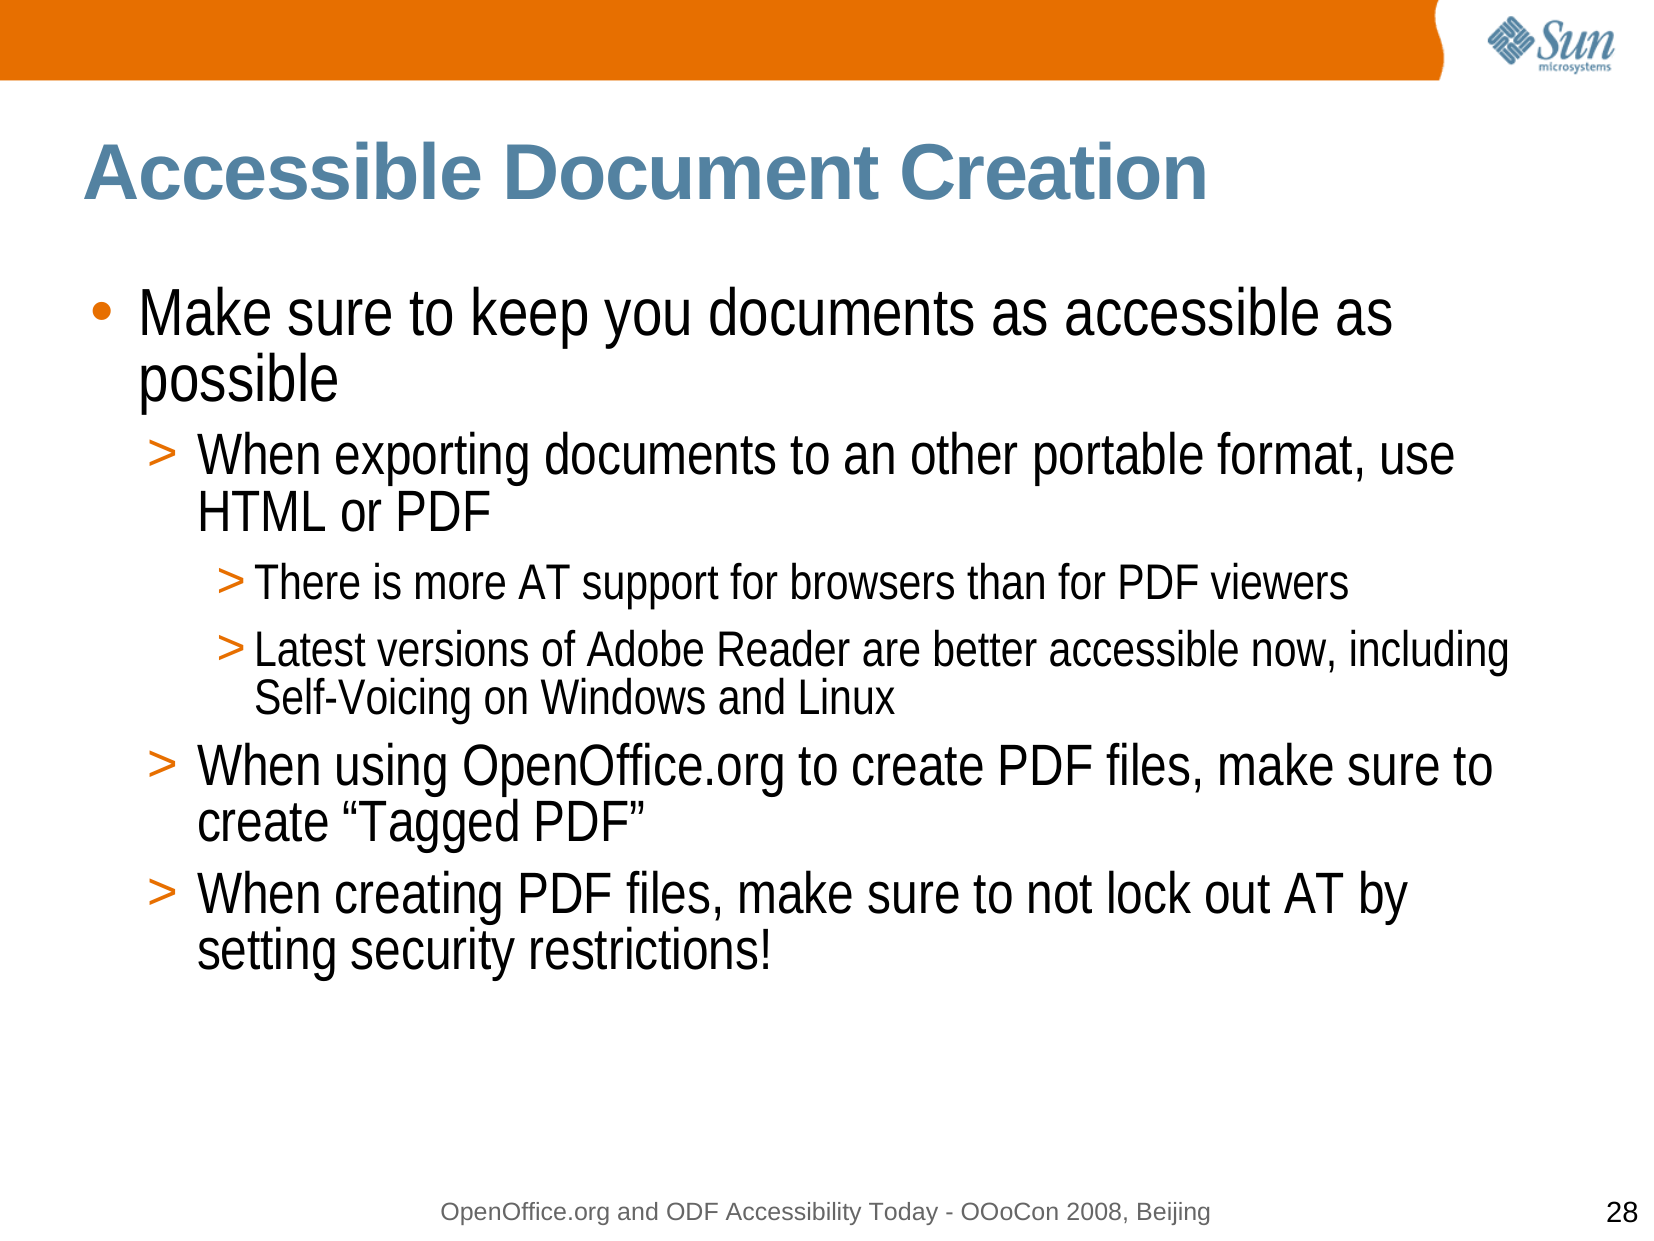

# Accessible Document Creation
Make sure to keep you documents as accessible as possible
When exporting documents to an other portable format, use HTML or PDF
There is more AT support for browsers than for PDF viewers
Latest versions of Adobe Reader are better accessible now, including Self-Voicing on Windows and Linux
When using OpenOffice.org to create PDF files, make sure to create “Tagged PDF”
When creating PDF files, make sure to not lock out AT by setting security restrictions!